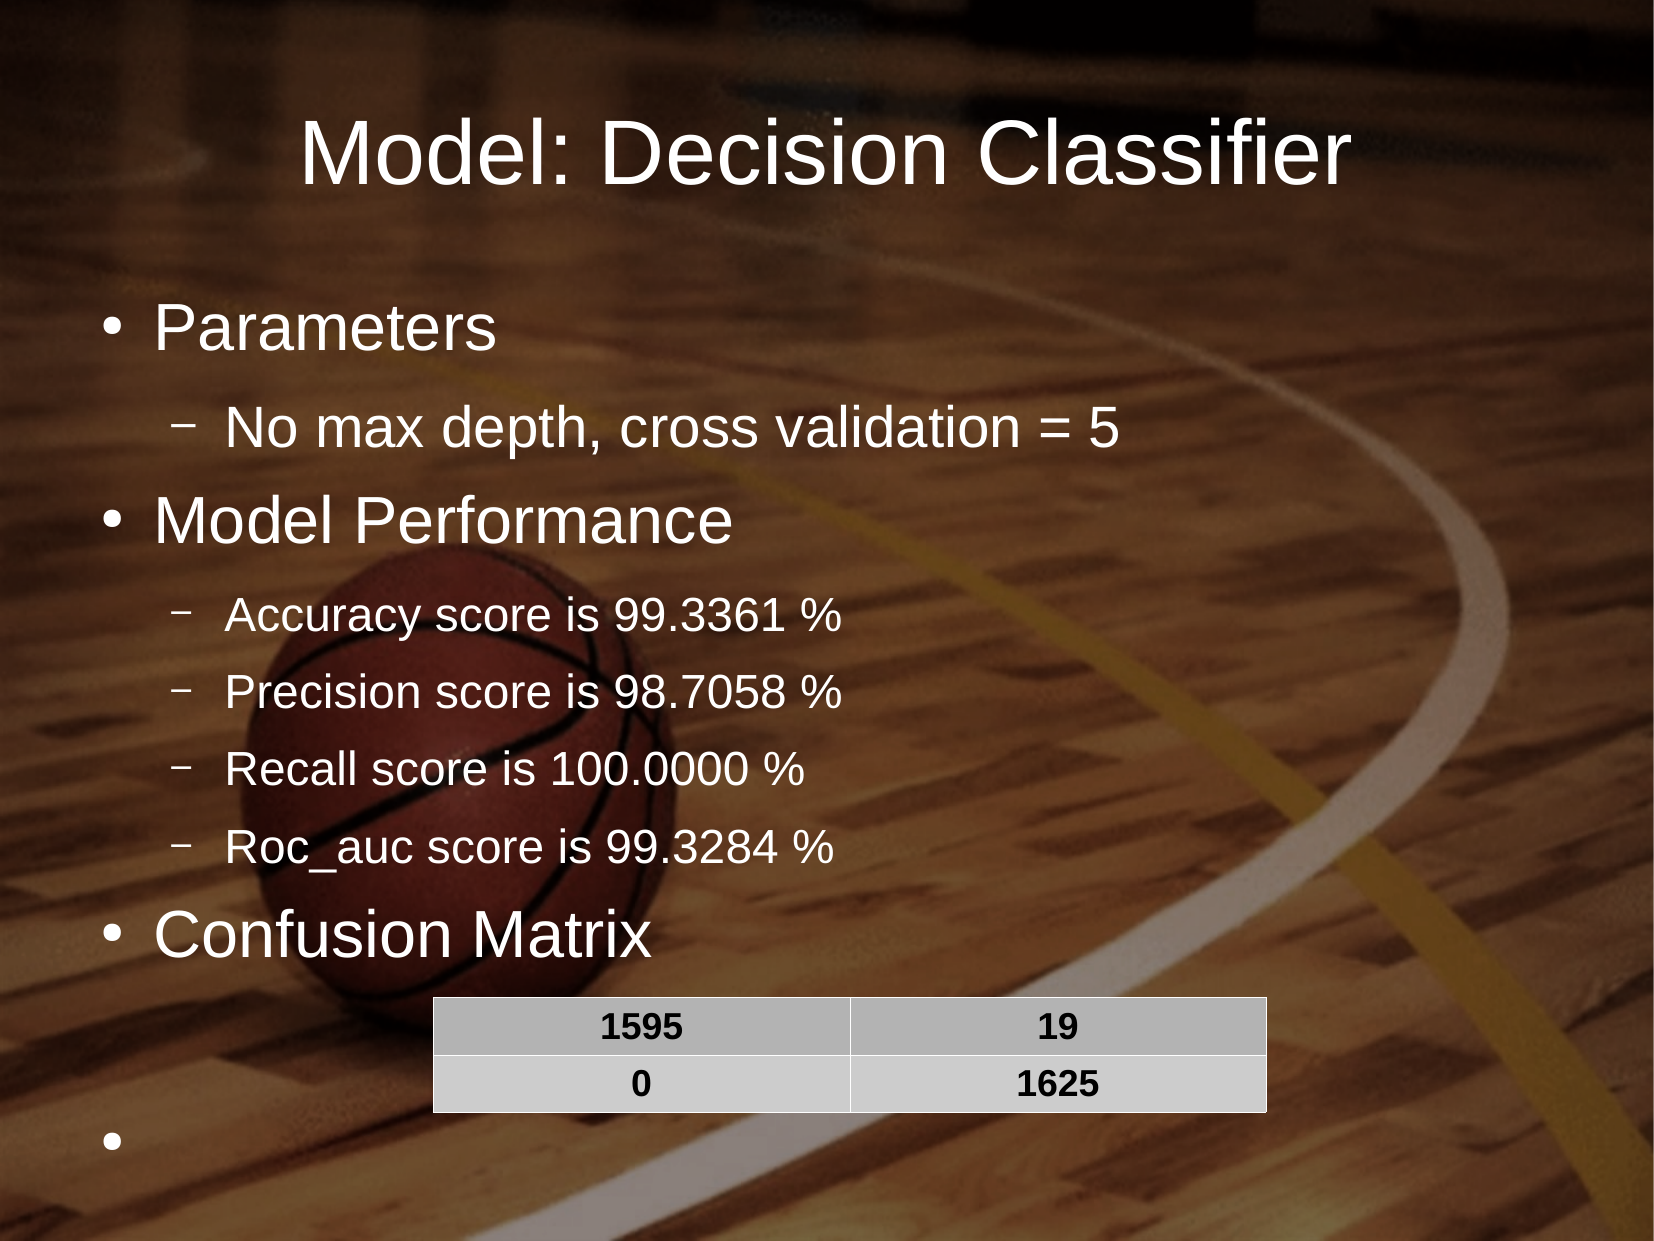

# Model: Decision Classifier
Parameters
No max depth, cross validation = 5
Model Performance
Accuracy score is 99.3361 %
Precision score is 98.7058 %
Recall score is 100.0000 %
Roc_auc score is 99.3284 %
Confusion Matrix
| 1595 | 19 |
| --- | --- |
| 0 | 1625 |